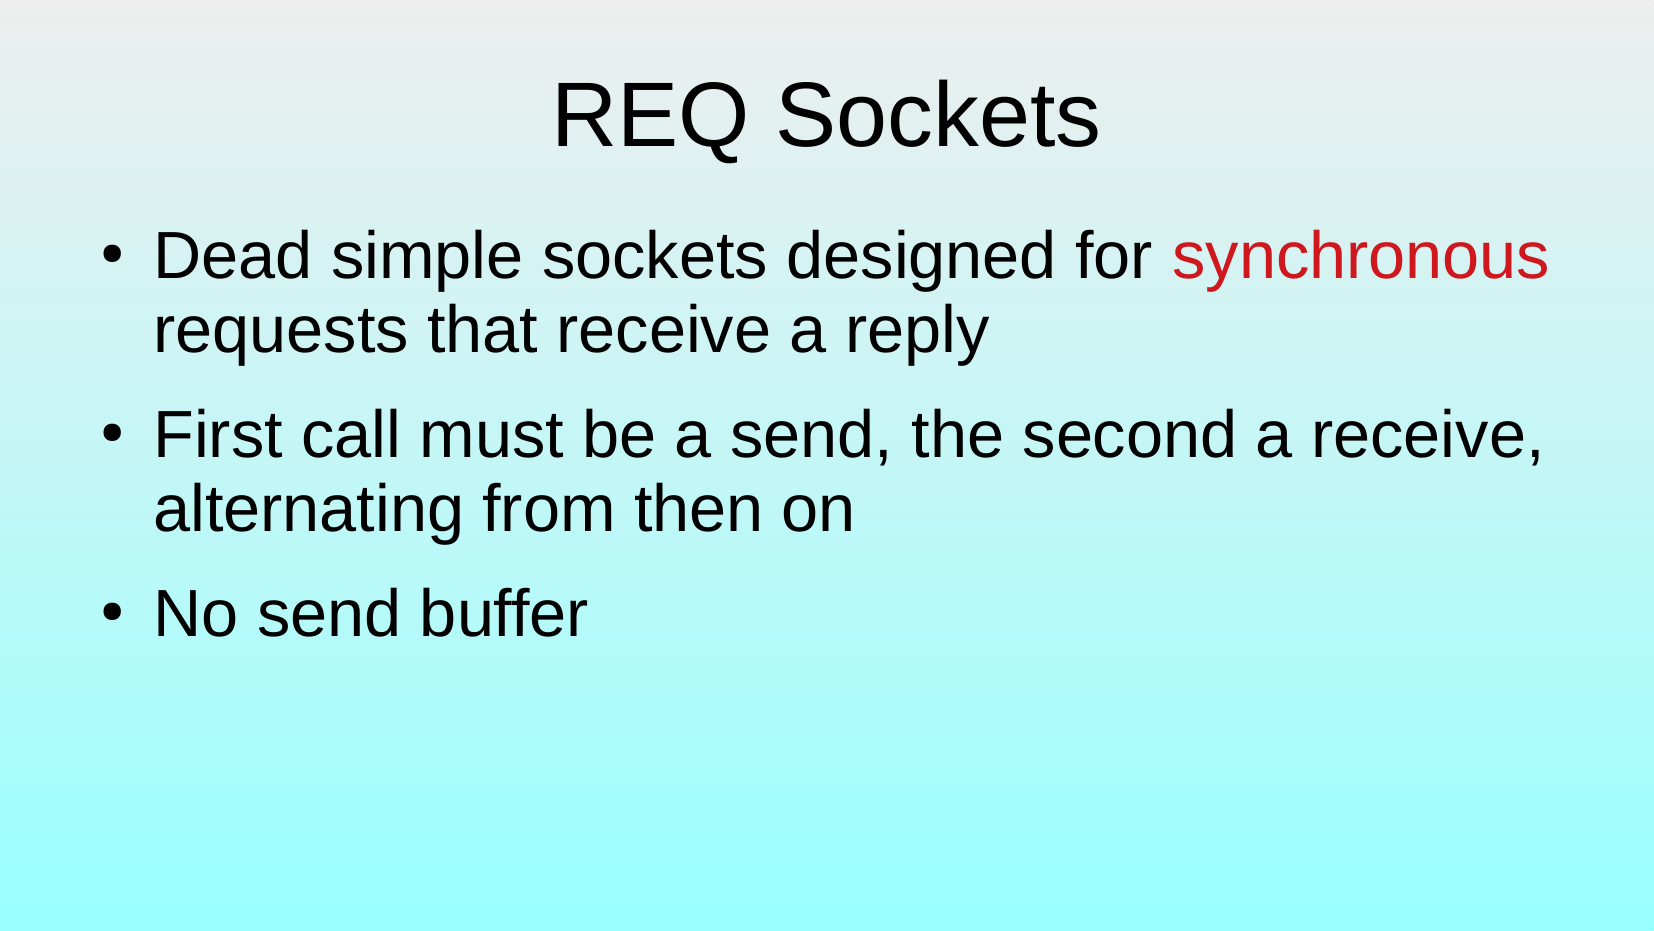

# REQ Sockets
Dead simple sockets designed for synchronous requests that receive a reply
First call must be a send, the second a receive, alternating from then on
No send buffer